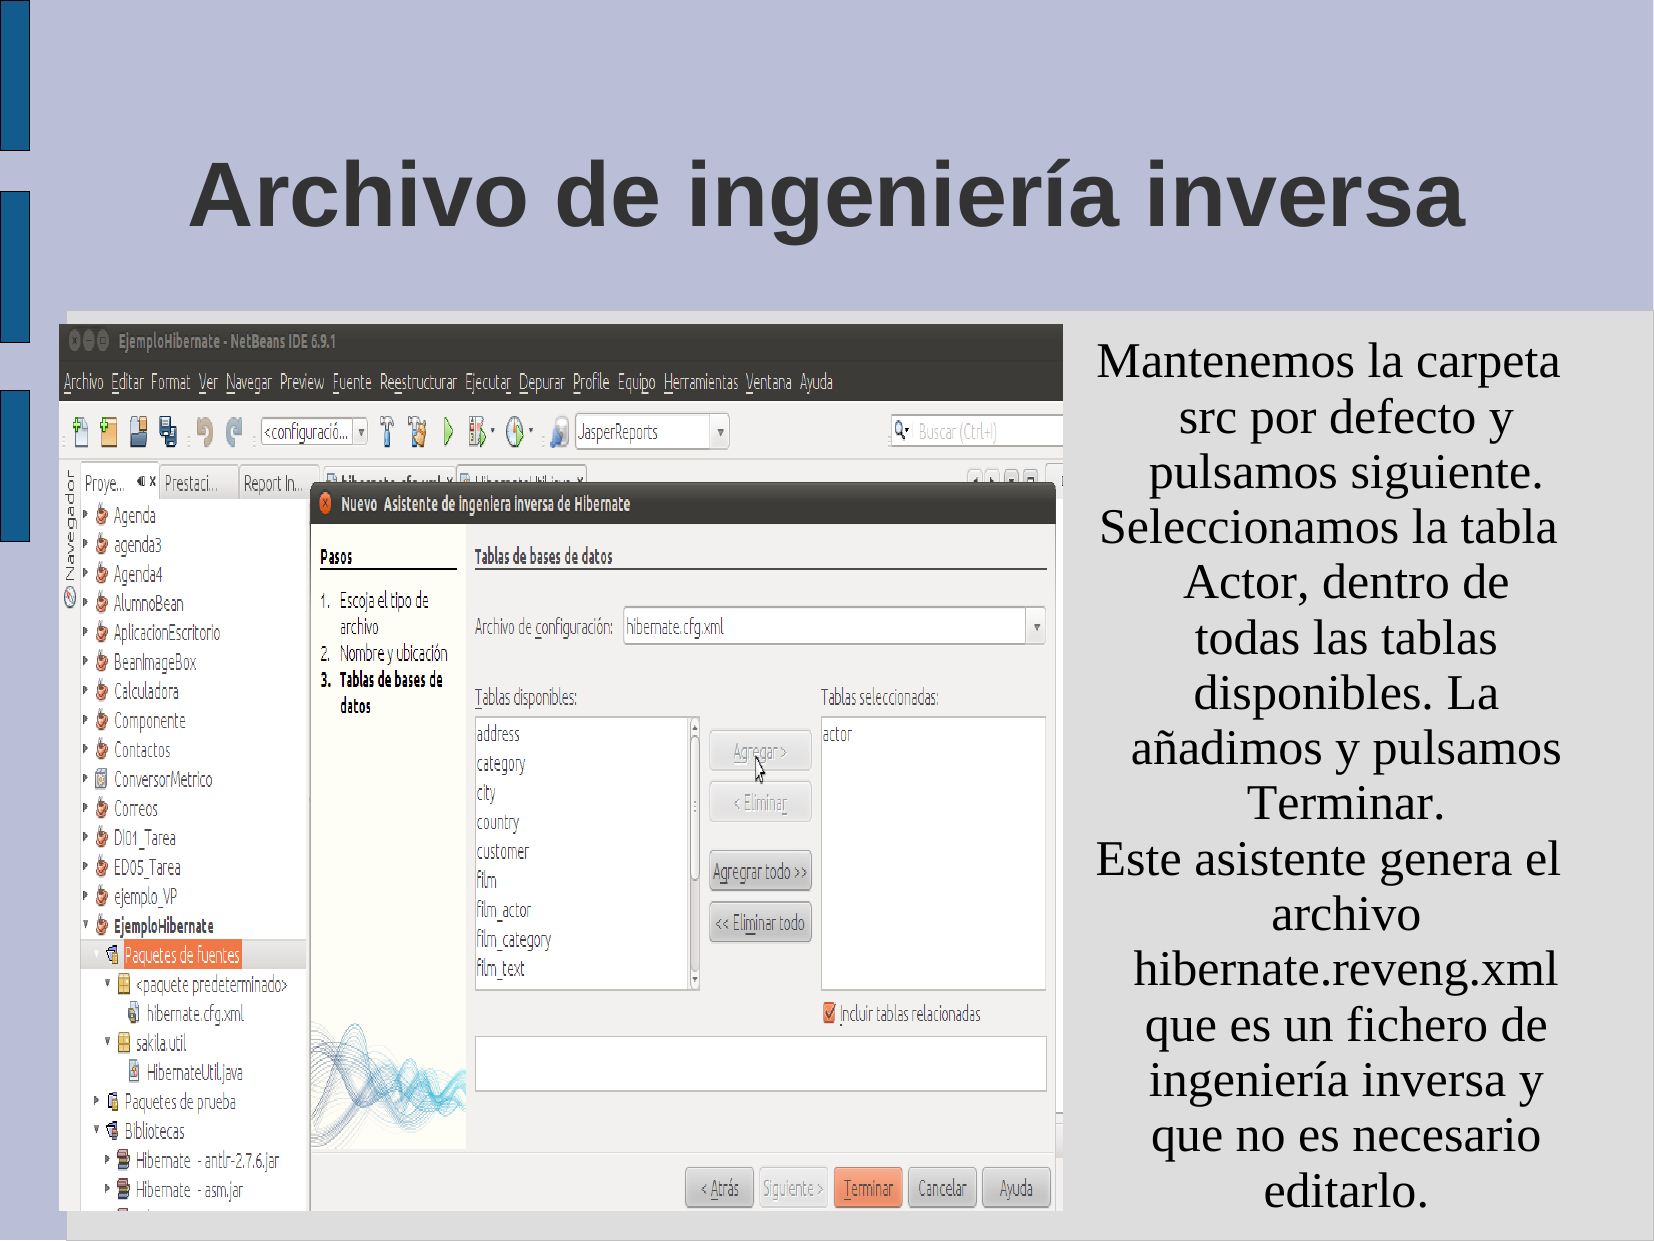

# Archivo de ingeniería inversa
Mantenemos la carpeta src por defecto y pulsamos siguiente.
Seleccionamos la tabla Actor, dentro de todas las tablas disponibles. La añadimos y pulsamos Terminar.
Este asistente genera el archivo hibernate.reveng.xml que es un fichero de ingeniería inversa y que no es necesario editarlo.